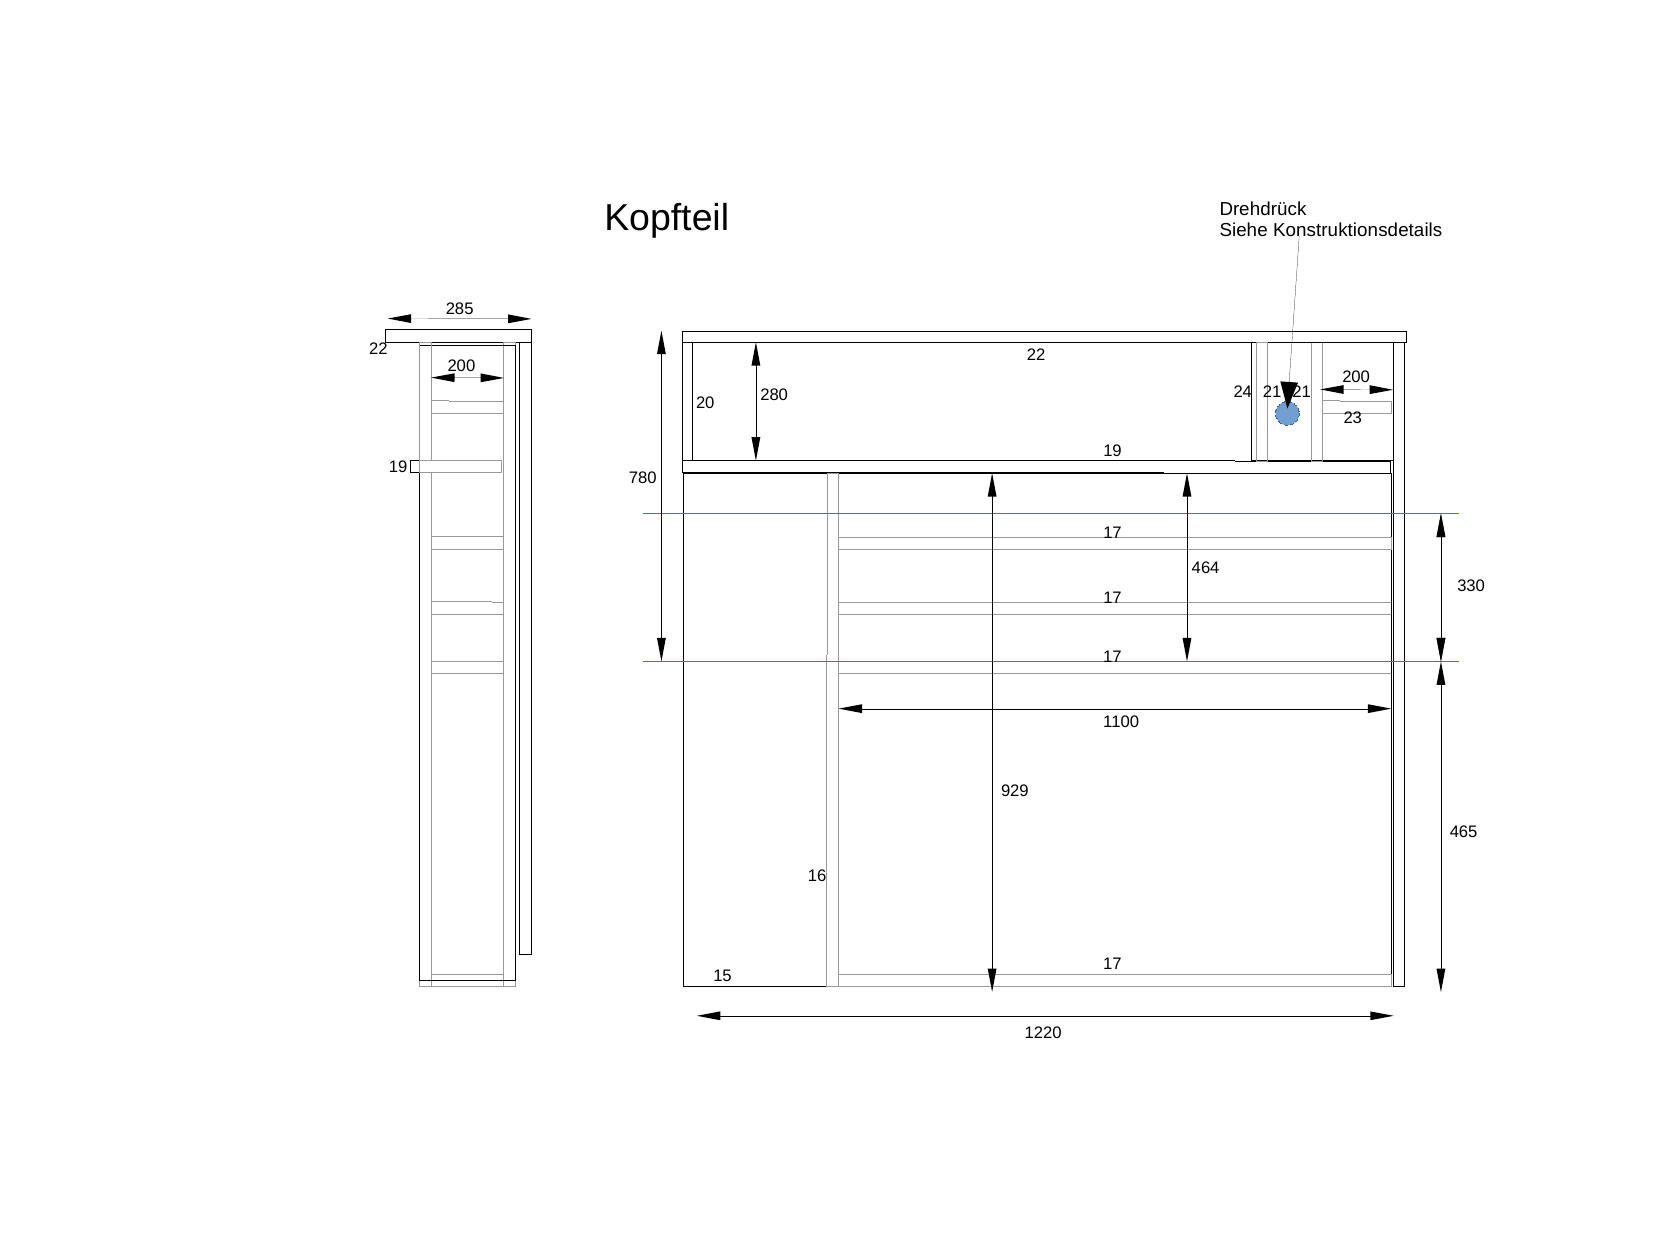

Kopfteil
Drehdrück
Siehe Konstruktionsdetails
285
22
22
200
200
21
21
24
280
20
23
19
19
780
17
464
330
17
17
1100
929
465
16
17
15
1220